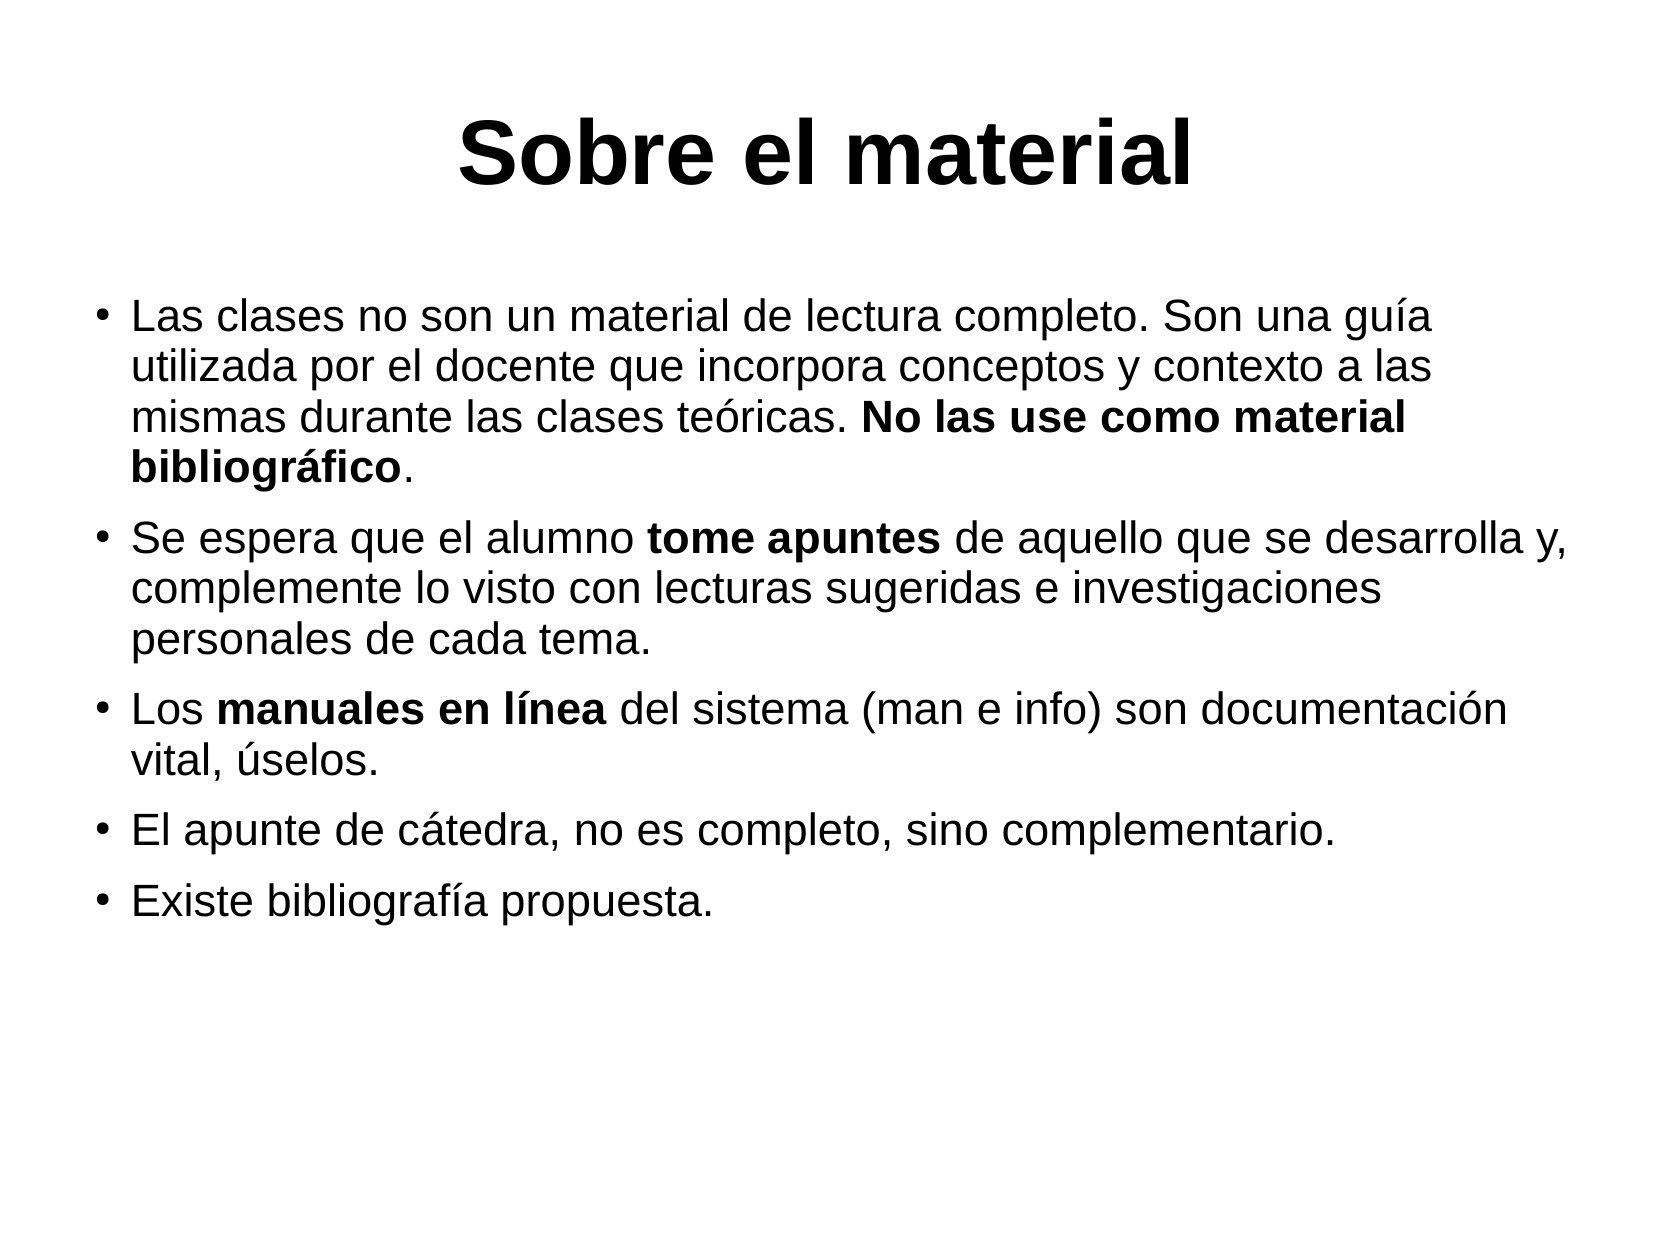

# Sobre el material
Las clases no son un material de lectura completo. Son una guía utilizada por el docente que incorpora conceptos y contexto a las mismas durante las clases teóricas. No las use como material bibliográfico.
Se espera que el alumno tome apuntes de aquello que se desarrolla y, complemente lo visto con lecturas sugeridas e investigaciones personales de cada tema.
Los manuales en línea del sistema (man e info) son documentación vital, úselos.
El apunte de cátedra, no es completo, sino complementario.
Existe bibliografía propuesta.